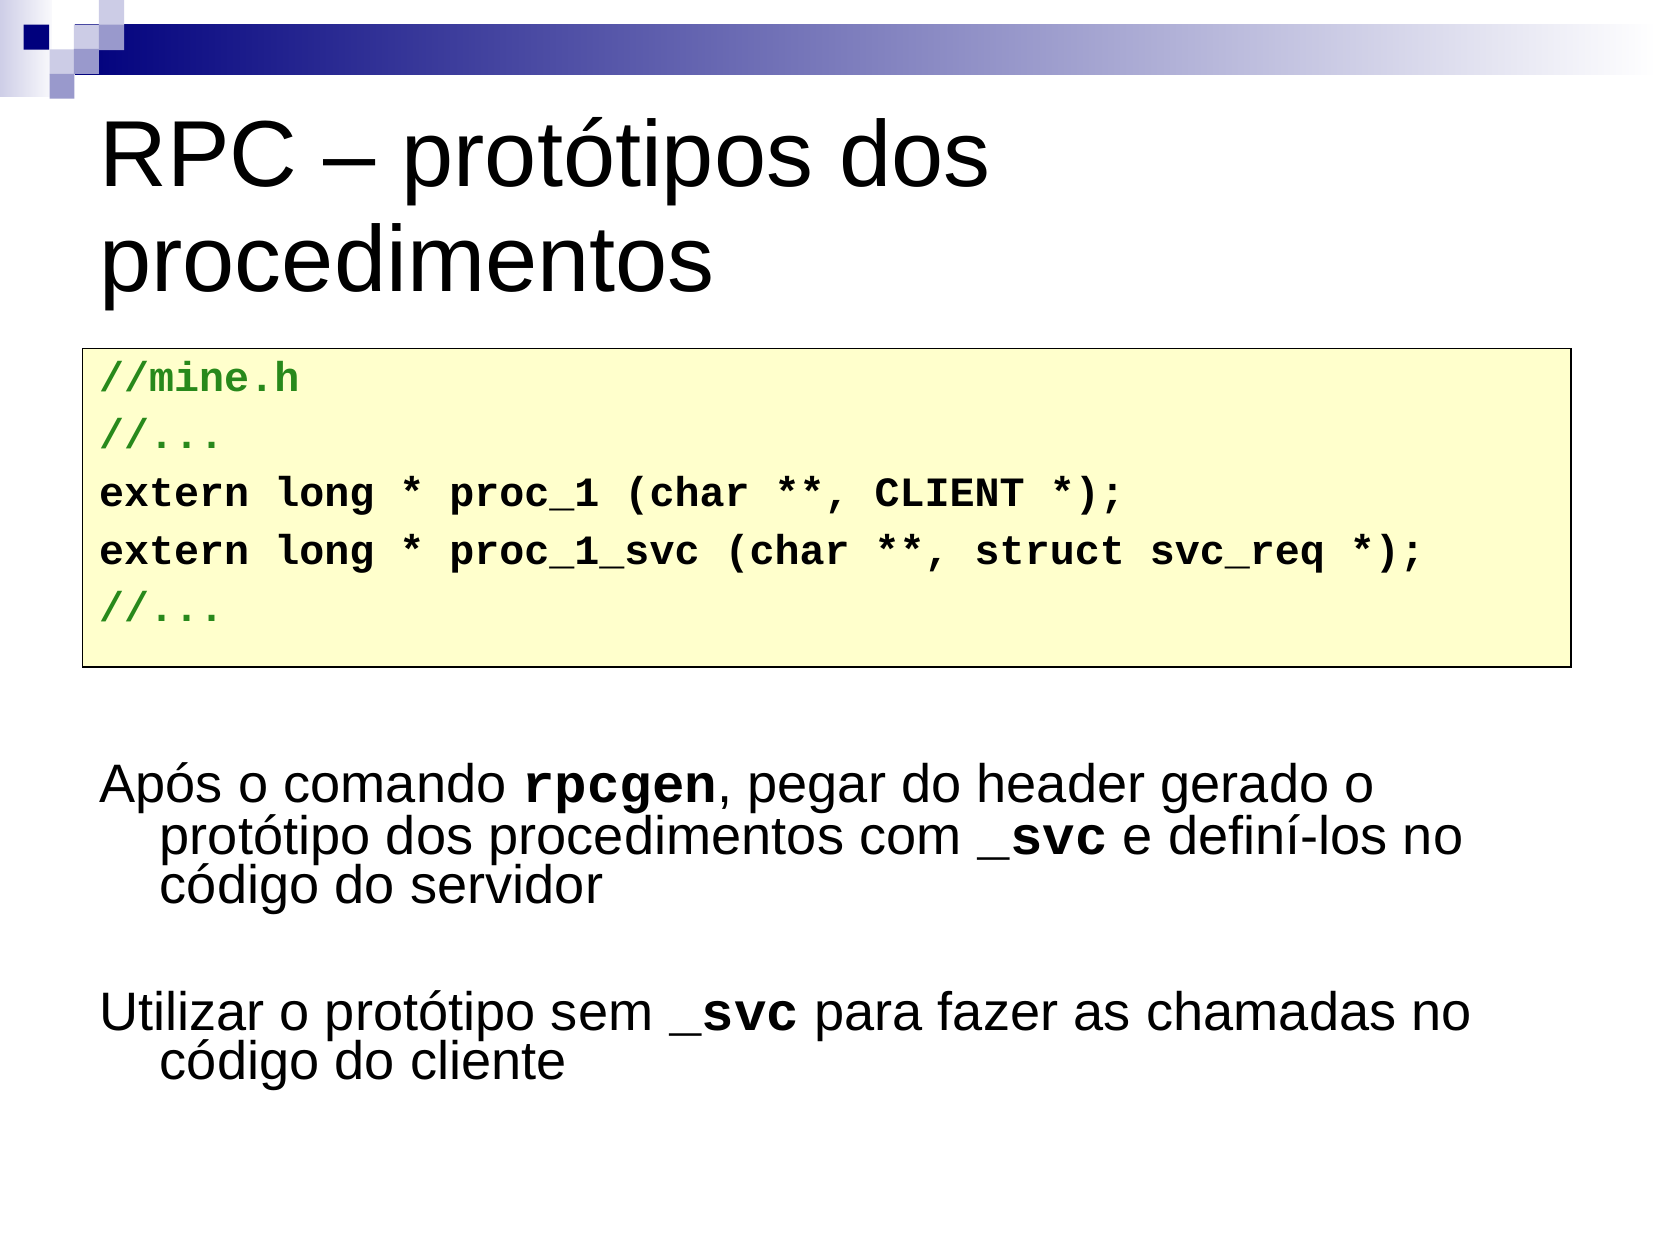

# RPC – protótipos dos procedimentos
//mine.h
//...
extern long * proc_1 (char **, CLIENT *);
extern long * proc_1_svc (char **, struct svc_req *);
//...
Após o comando rpcgen, pegar do header gerado o protótipo dos procedimentos com _svc e definí-los no código do servidor
Utilizar o protótipo sem _svc para fazer as chamadas no código do cliente